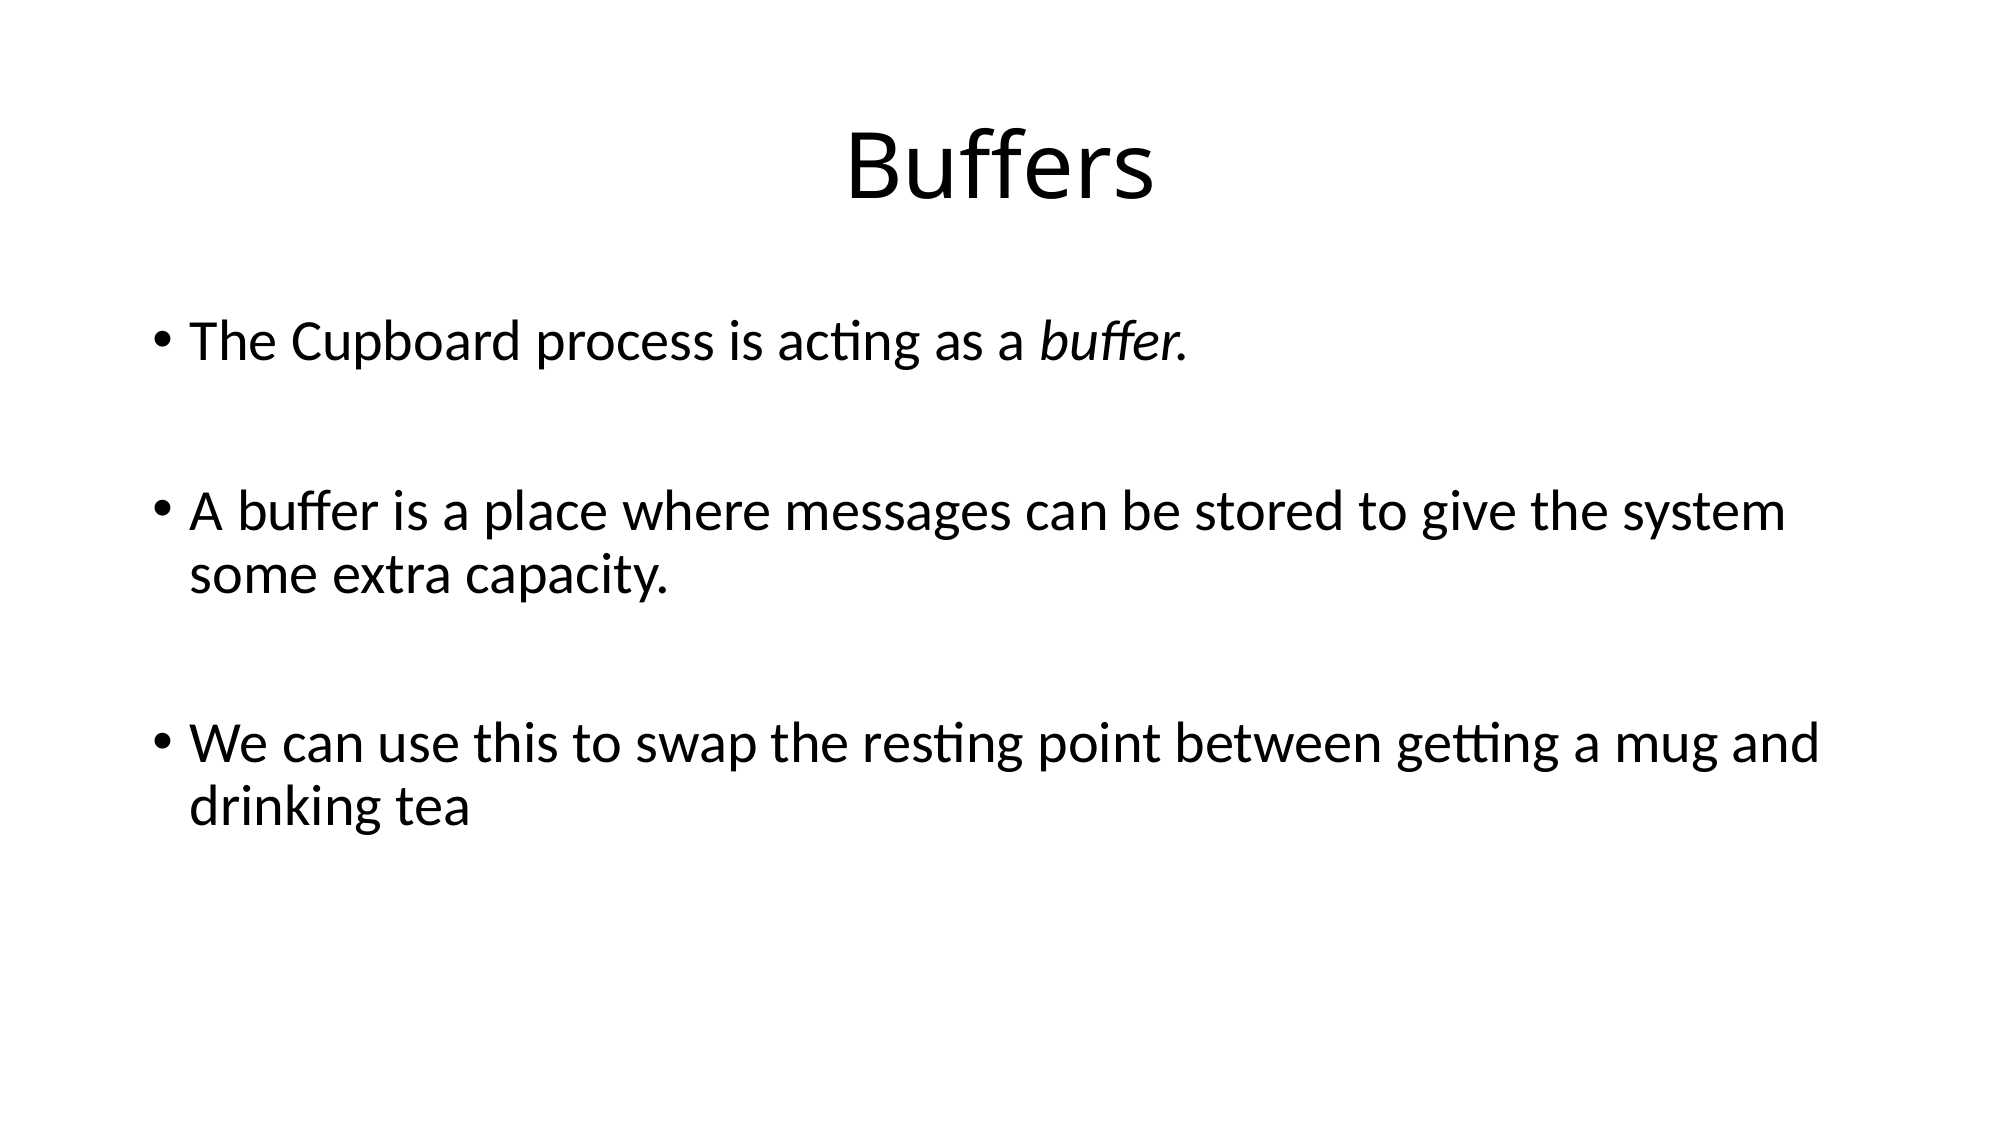

# Buffers
The Cupboard process is acting as a buffer.
A buffer is a place where messages can be stored to give the system some extra capacity.
We can use this to swap the resting point between getting a mug and drinking tea